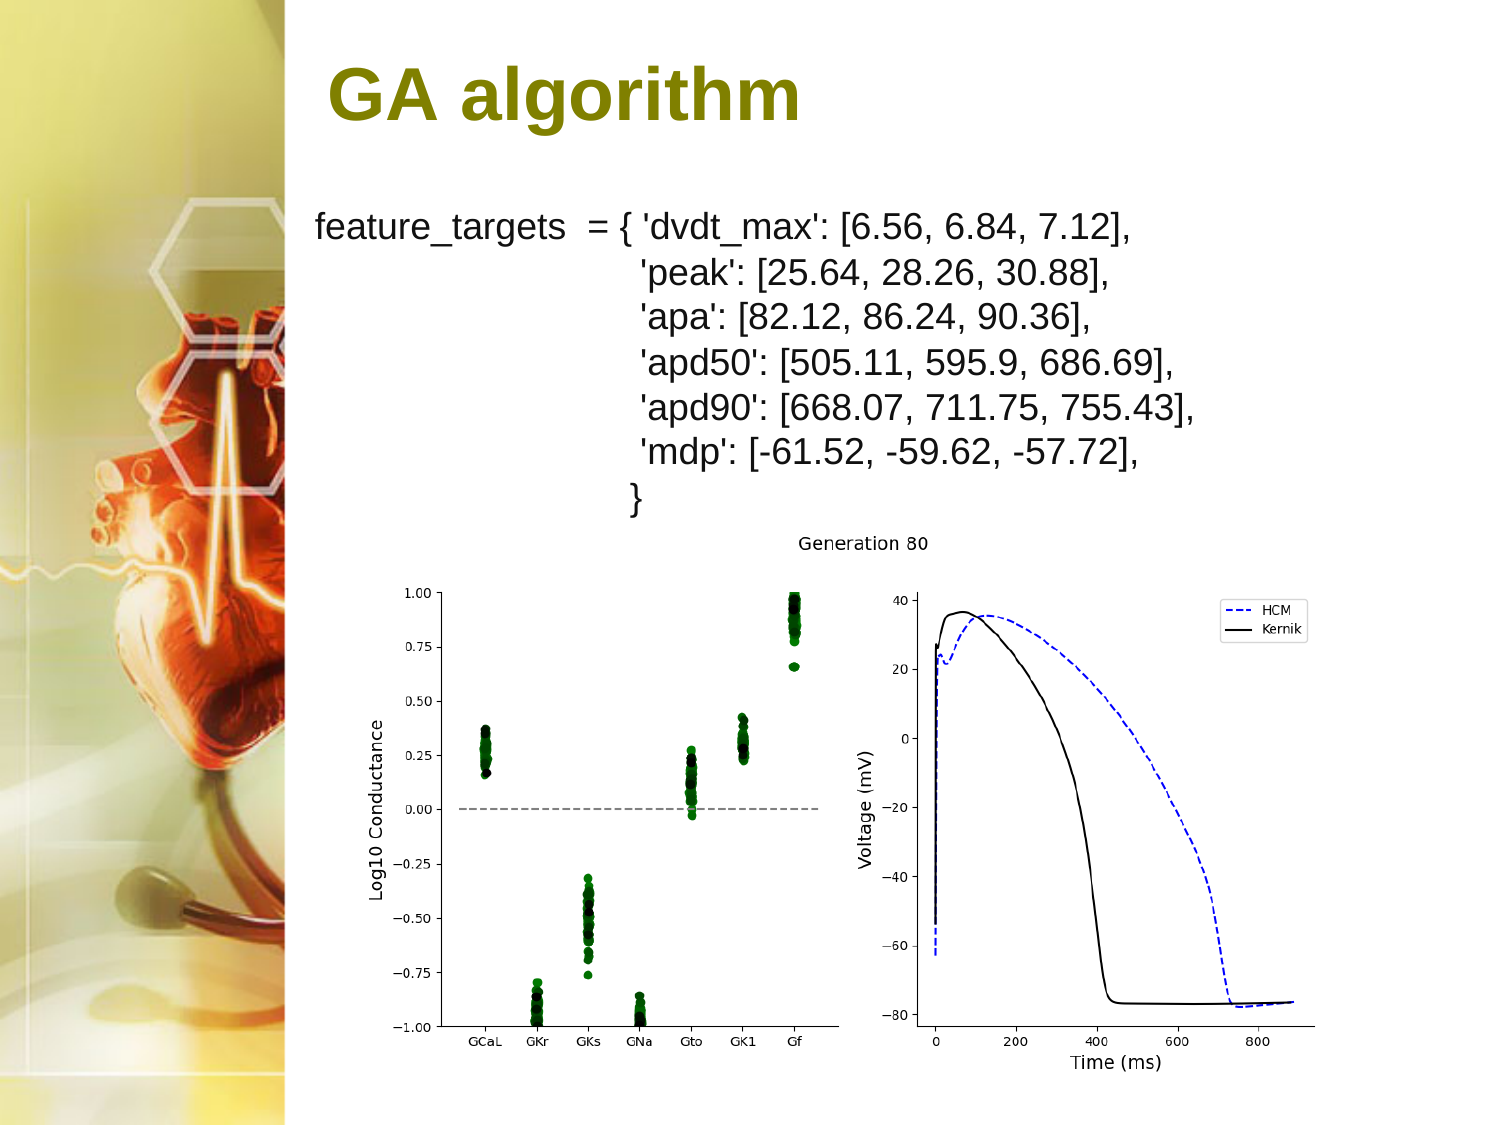

# GA algorithm
feature_targets = { 'dvdt_max': [6.56, 6.84, 7.12],
 'peak': [25.64, 28.26, 30.88],
 'apa': [82.12, 86.24, 90.36],
 'apd50': [505.11, 595.9, 686.69],
 'apd90': [668.07, 711.75, 755.43],
 'mdp': [-61.52, -59.62, -57.72],
 }